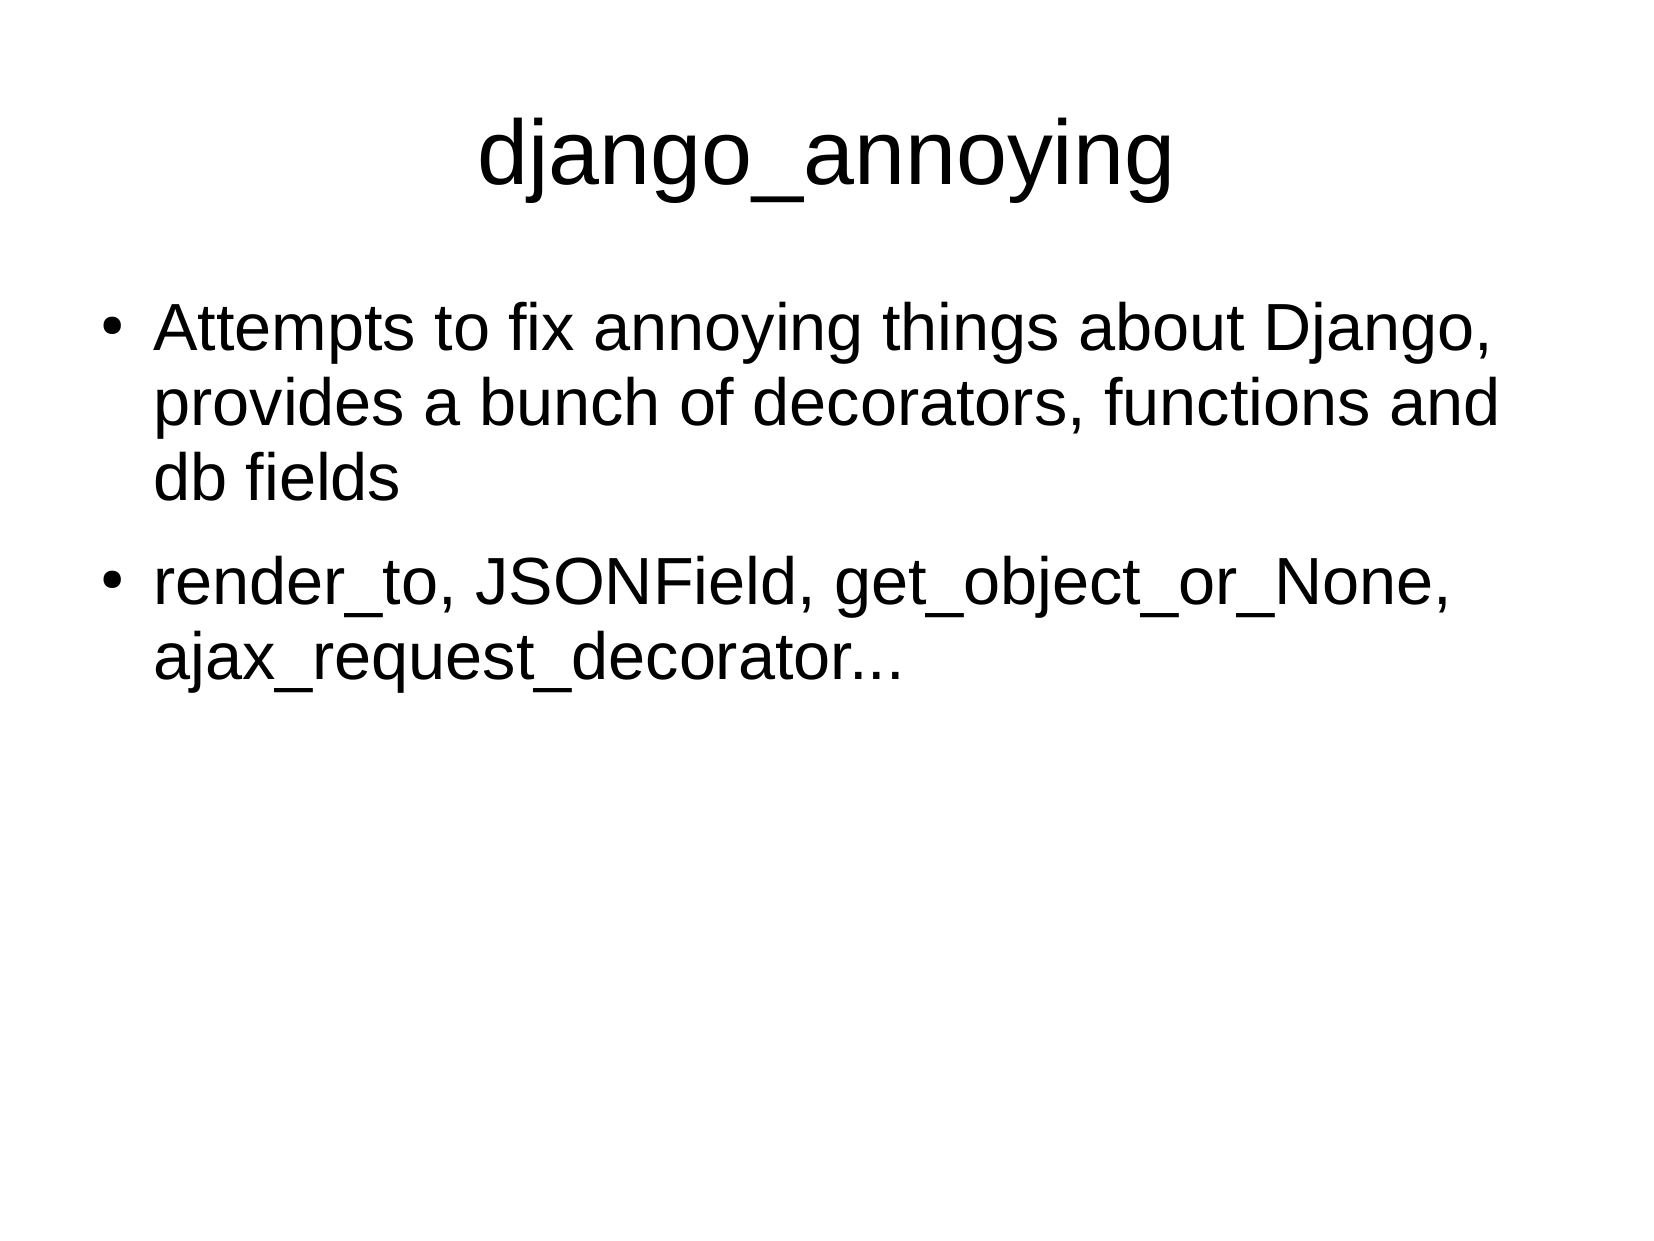

# django_annoying
Attempts to fix annoying things about Django, provides a bunch of decorators, functions and db fields
render_to, JSONField, get_object_or_None, ajax_request_decorator...